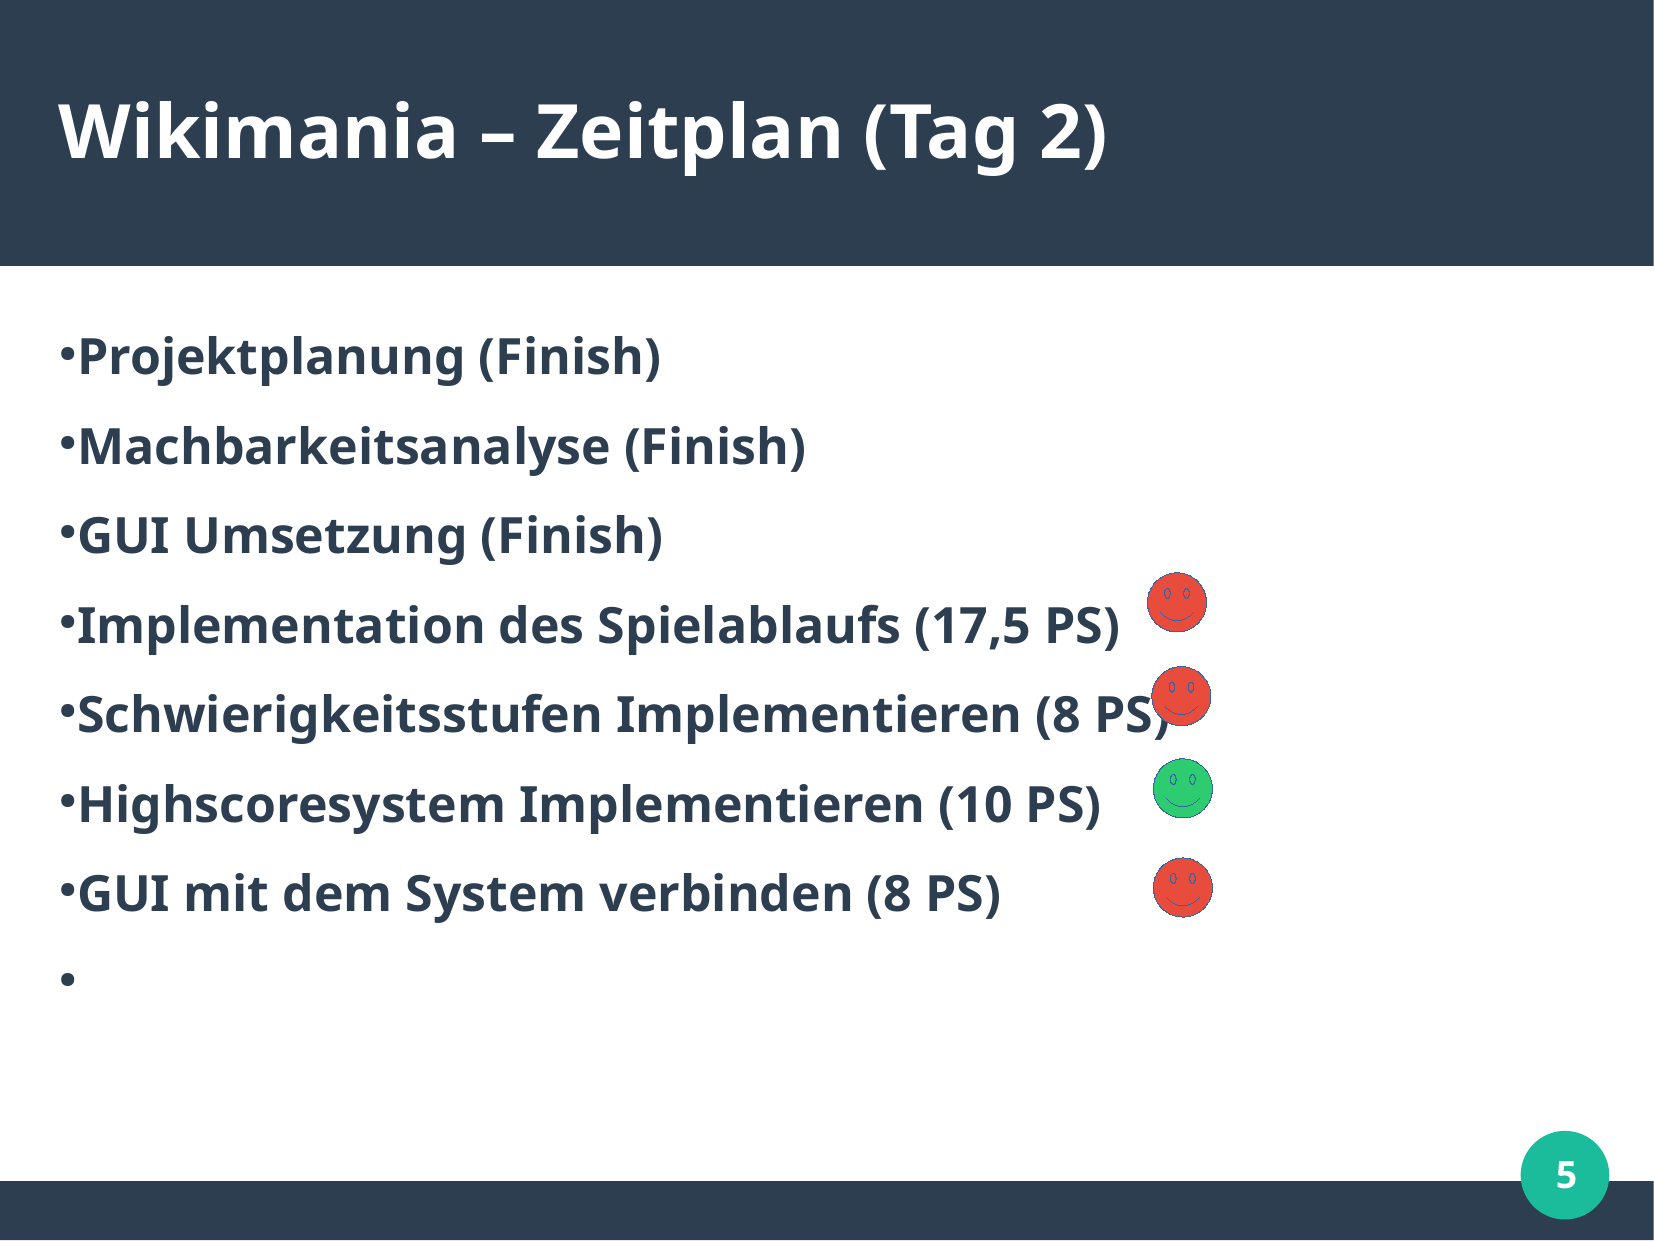

# Wikimania – Zeitplan (Tag 2)
Projektplanung (Finish)
Machbarkeitsanalyse (Finish)
GUI Umsetzung (Finish)
Implementation des Spielablaufs (17,5 PS)
Schwierigkeitsstufen Implementieren (8 PS)
Highscoresystem Implementieren (10 PS)
GUI mit dem System verbinden (8 PS)